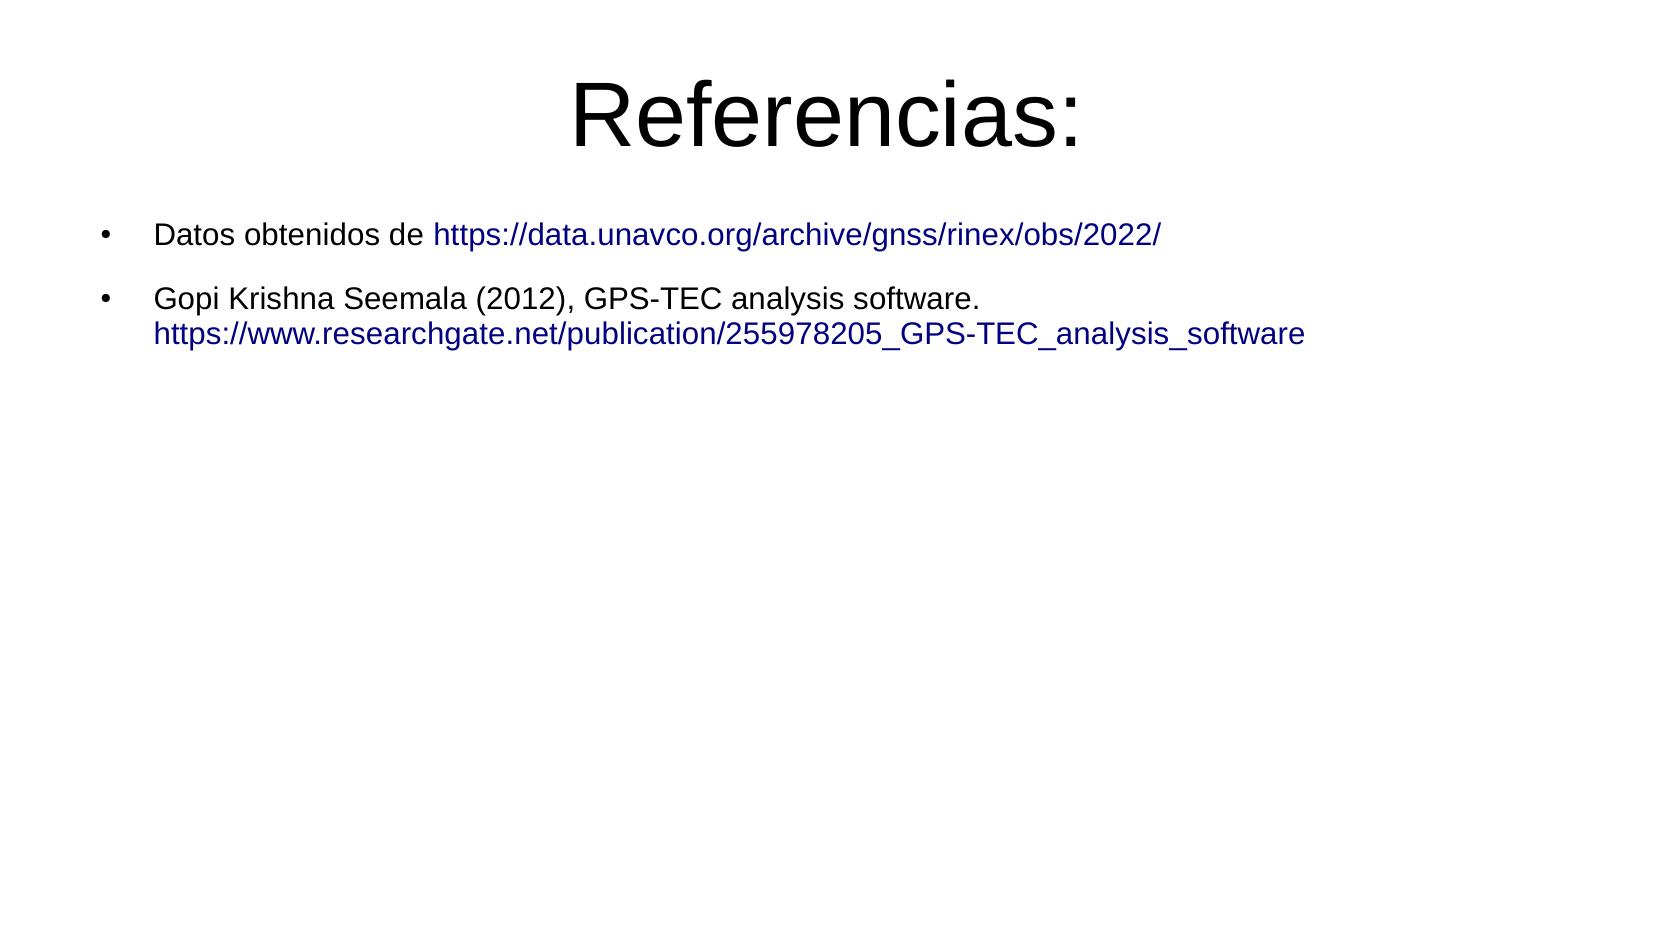

# Referencias:
Datos obtenidos de https://data.unavco.org/archive/gnss/rinex/obs/2022/
Gopi Krishna Seemala (2012), GPS-TEC analysis software. https://www.researchgate.net/publication/255978205_GPS-TEC_analysis_software